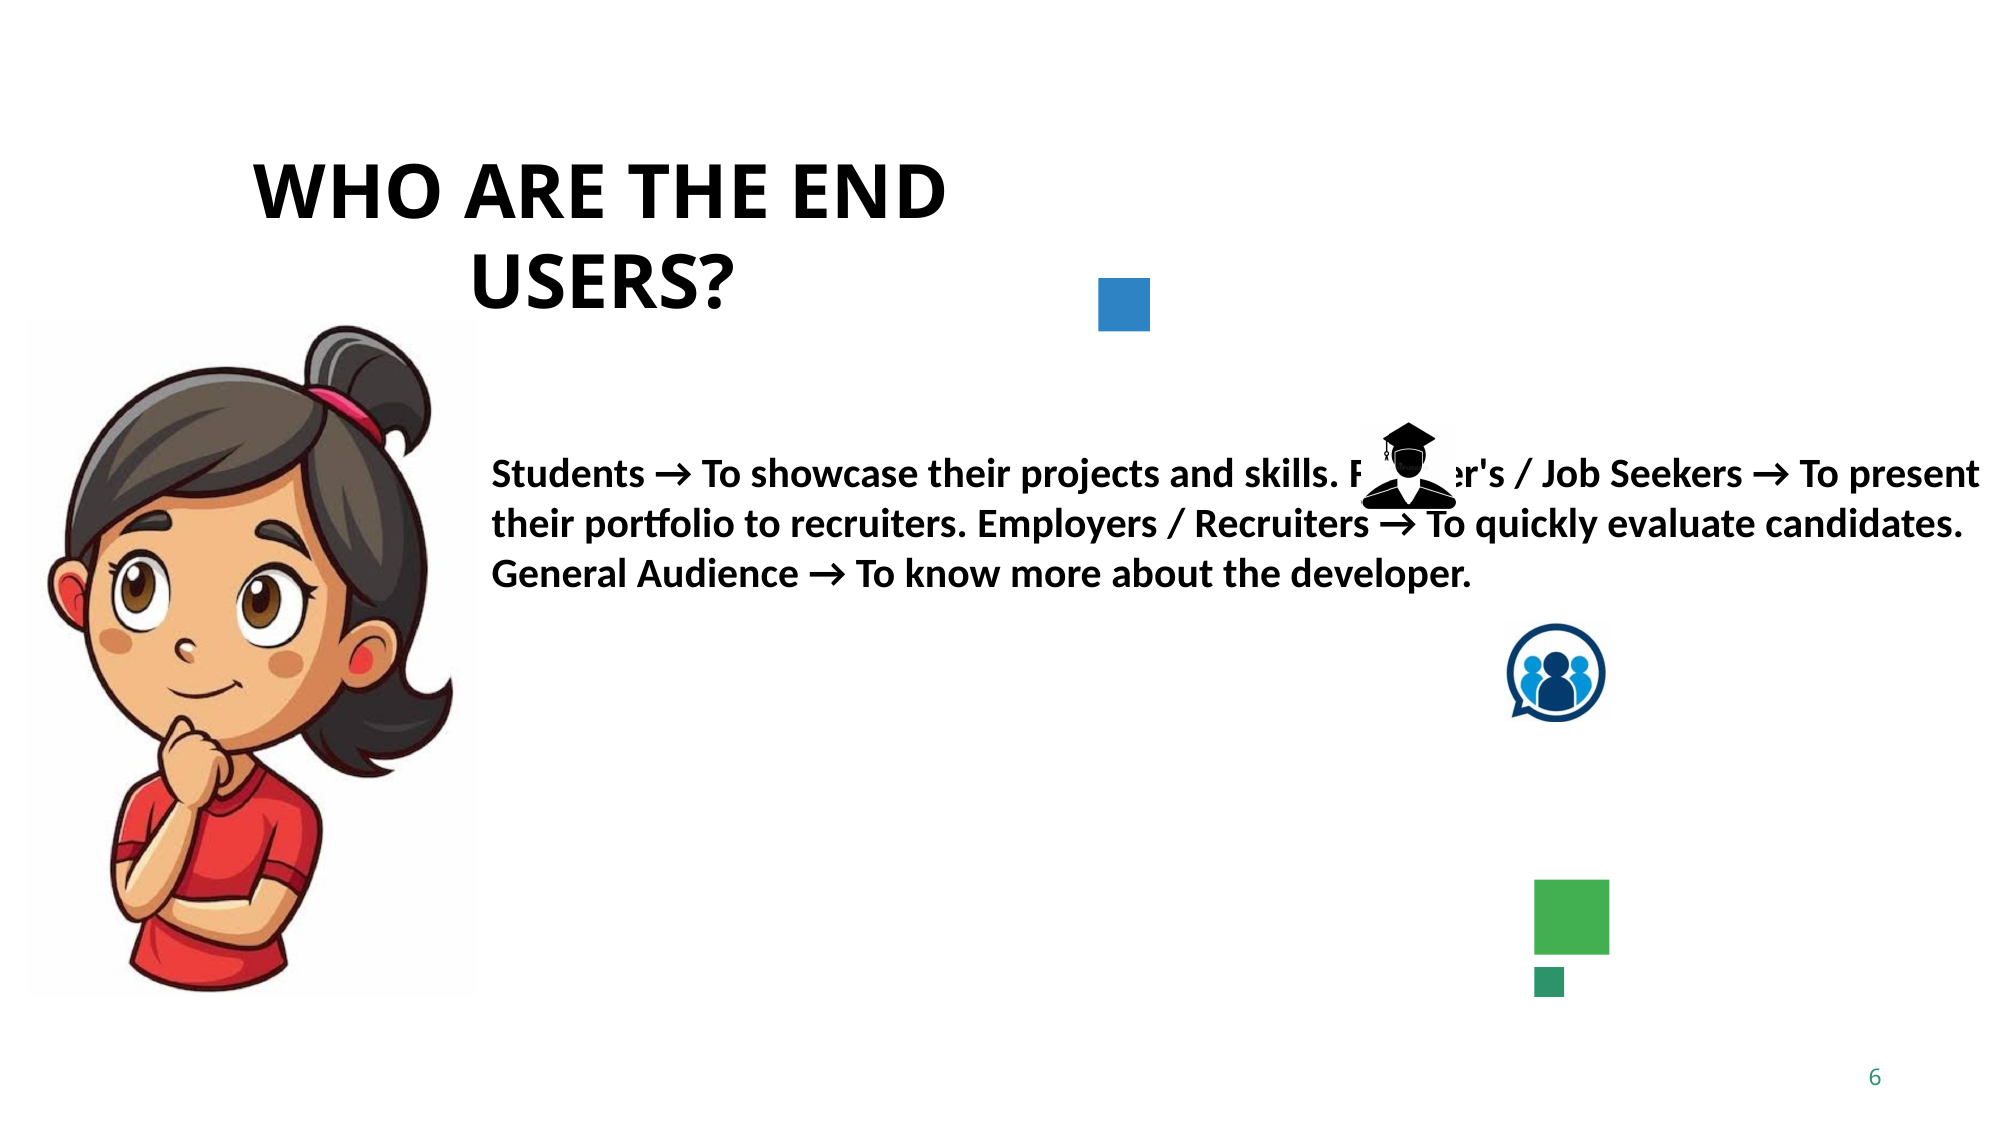

# WHO ARE THE END USERS?
Students → To showcase their projects and skills. Fresher's / Job Seekers → To present their portfolio to recruiters. Employers / Recruiters → To quickly evaluate candidates. General Audience → To know more about the developer.